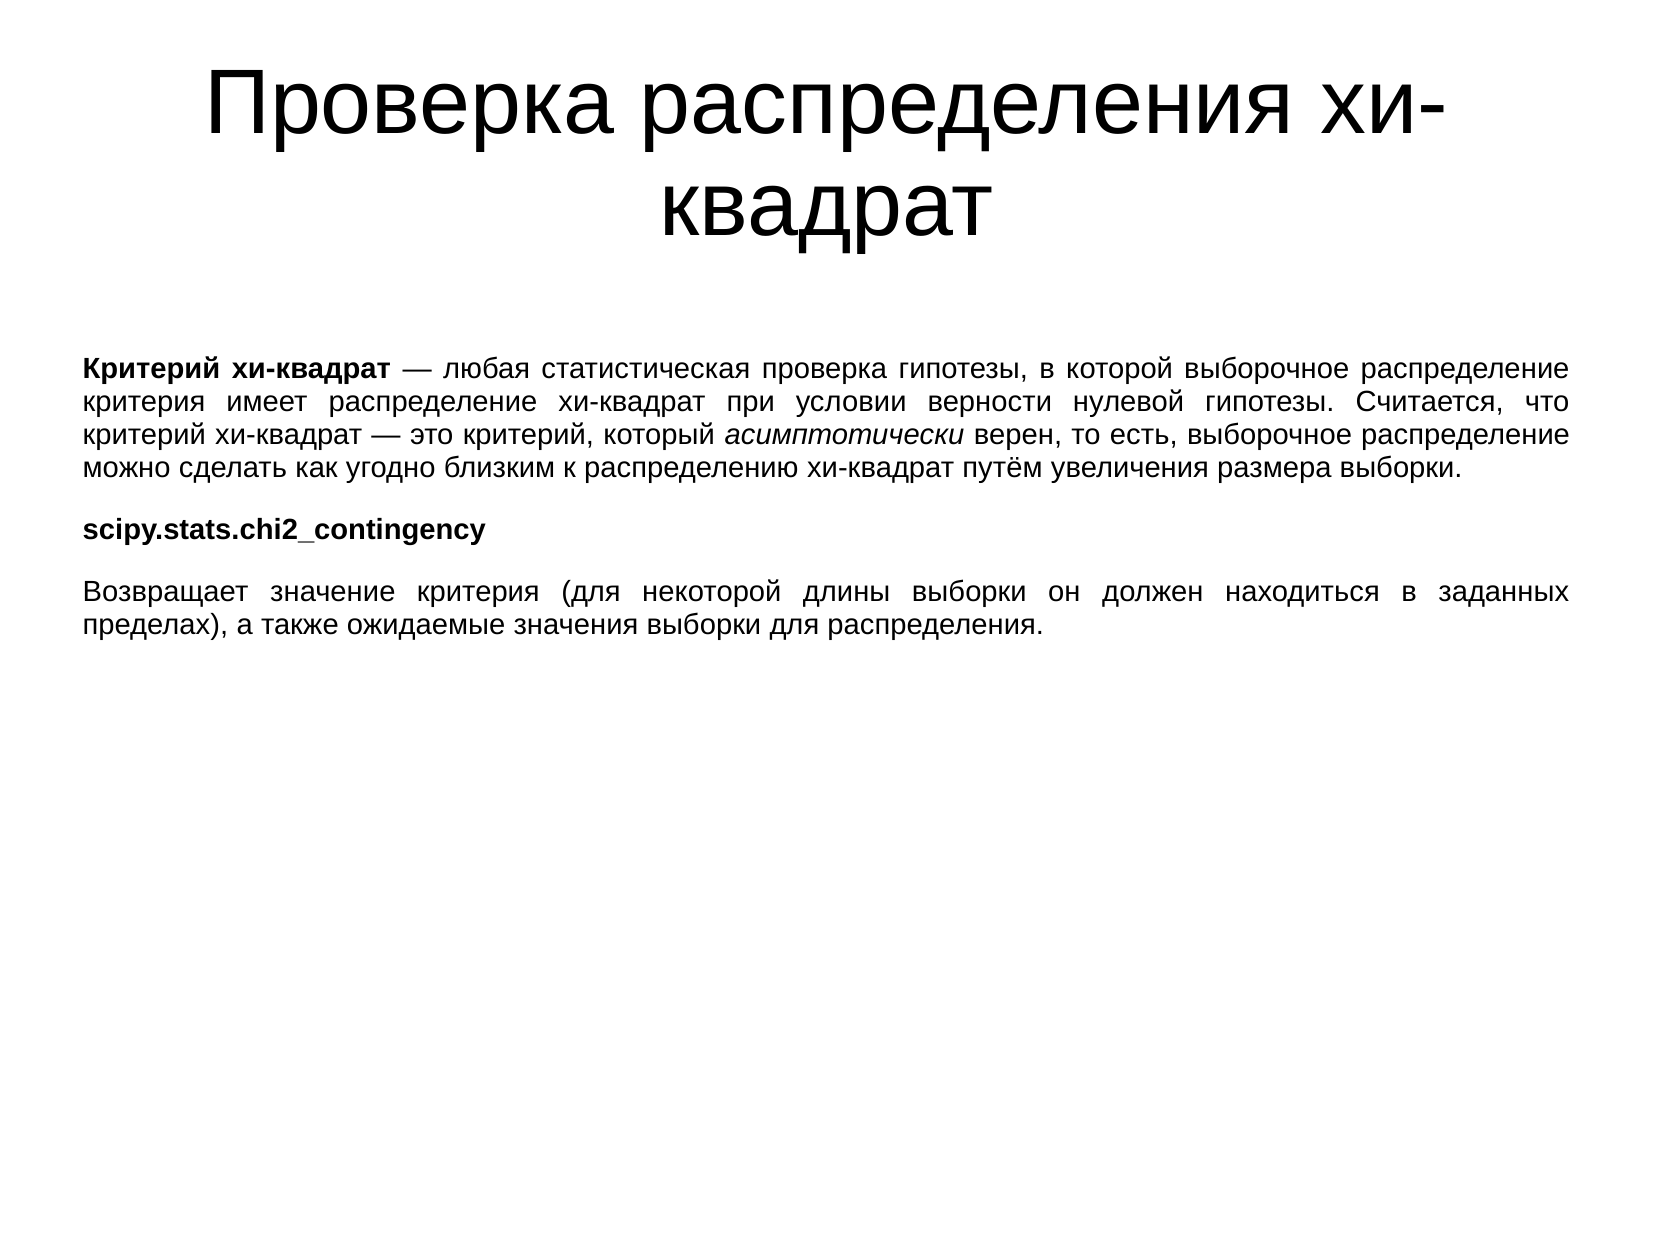

# Проверка распределения хи-квадрат
Критерий хи-квадрат — любая статистическая проверка гипотезы, в которой выборочное распределение критерия имеет распределение хи-квадрат при условии верности нулевой гипотезы. Считается, что критерий хи-квадрат — это критерий, который асимптотически верен, то есть, выборочное распределение можно сделать как угодно близким к распределению хи-квадрат путём увеличения размера выборки.
scipy.stats.chi2_contingency
Возвращает значение критерия (для некоторой длины выборки он должен находиться в заданных пределах), а также ожидаемые значения выборки для распределения.